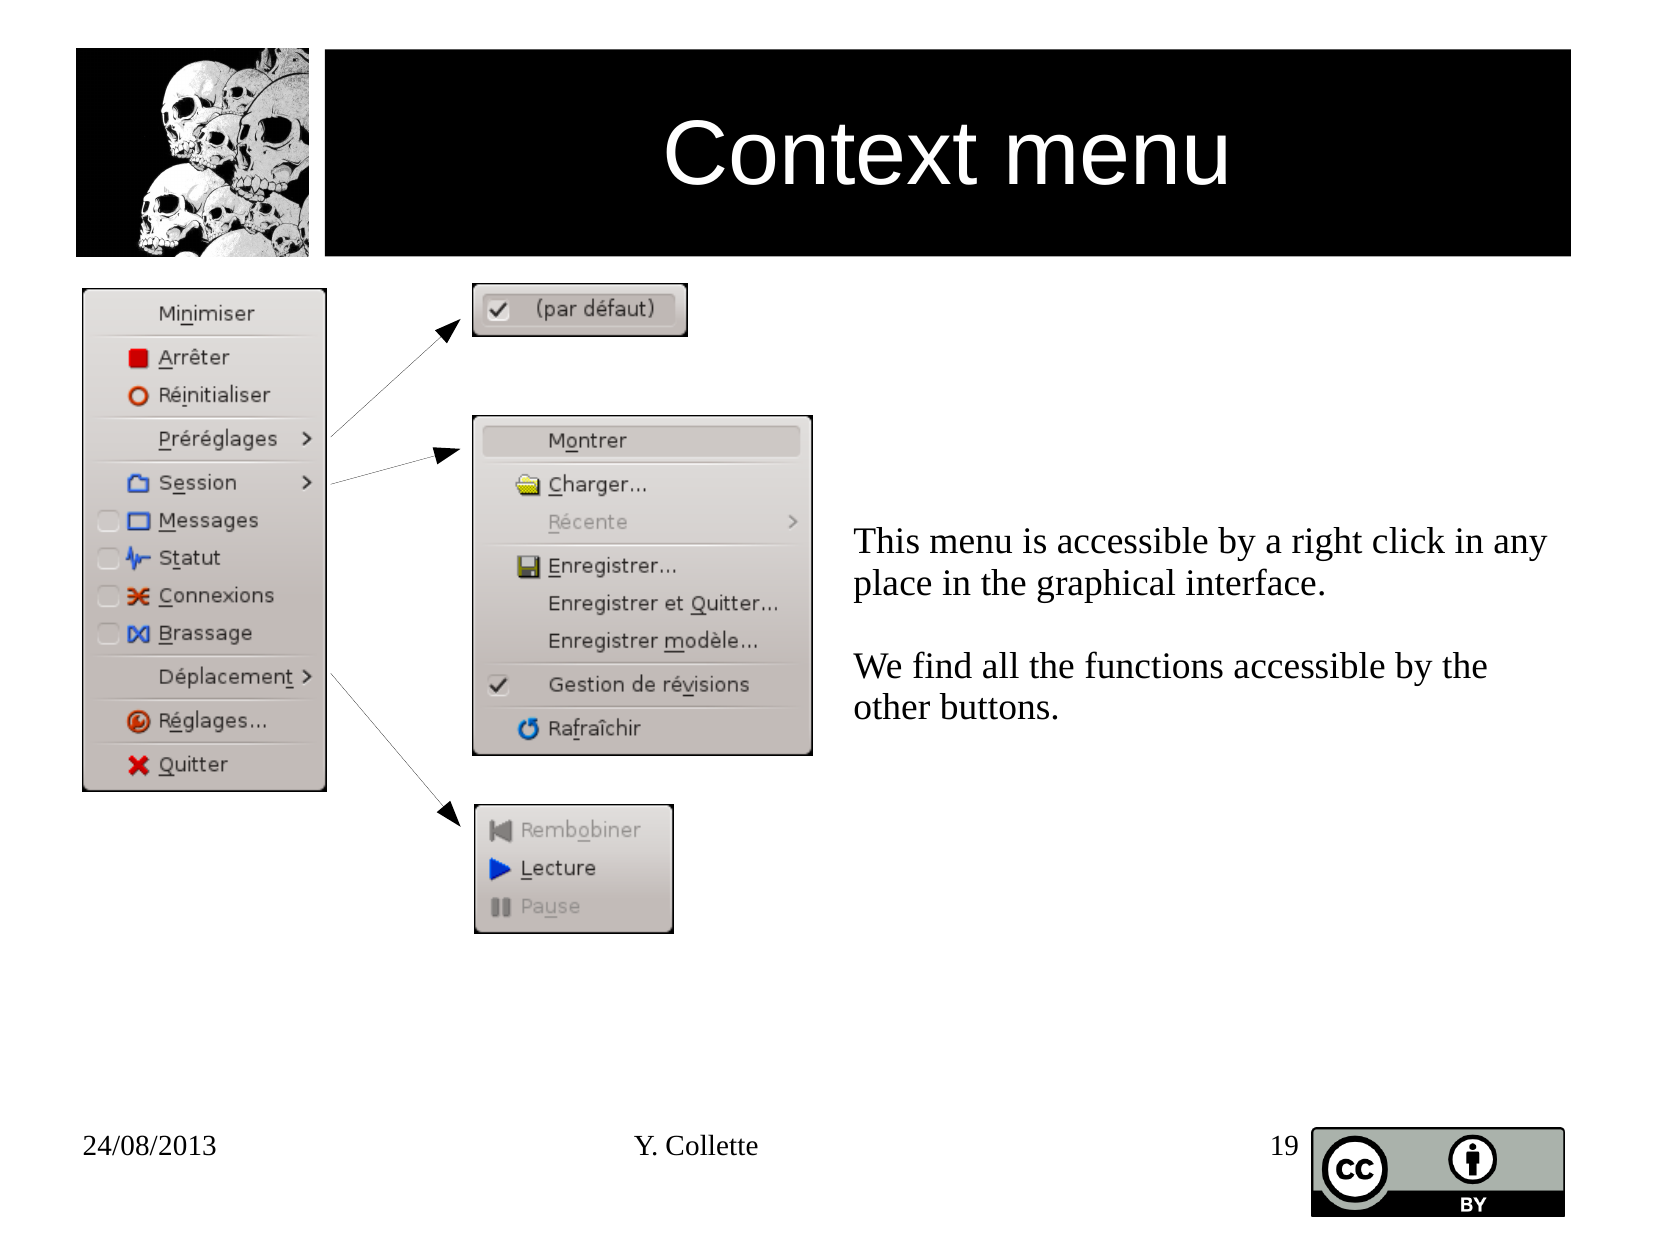

# Context menu
This menu is accessible by a right click in any place in the graphical interface.
We find all the functions accessible by the other buttons.
Y. Collette
19